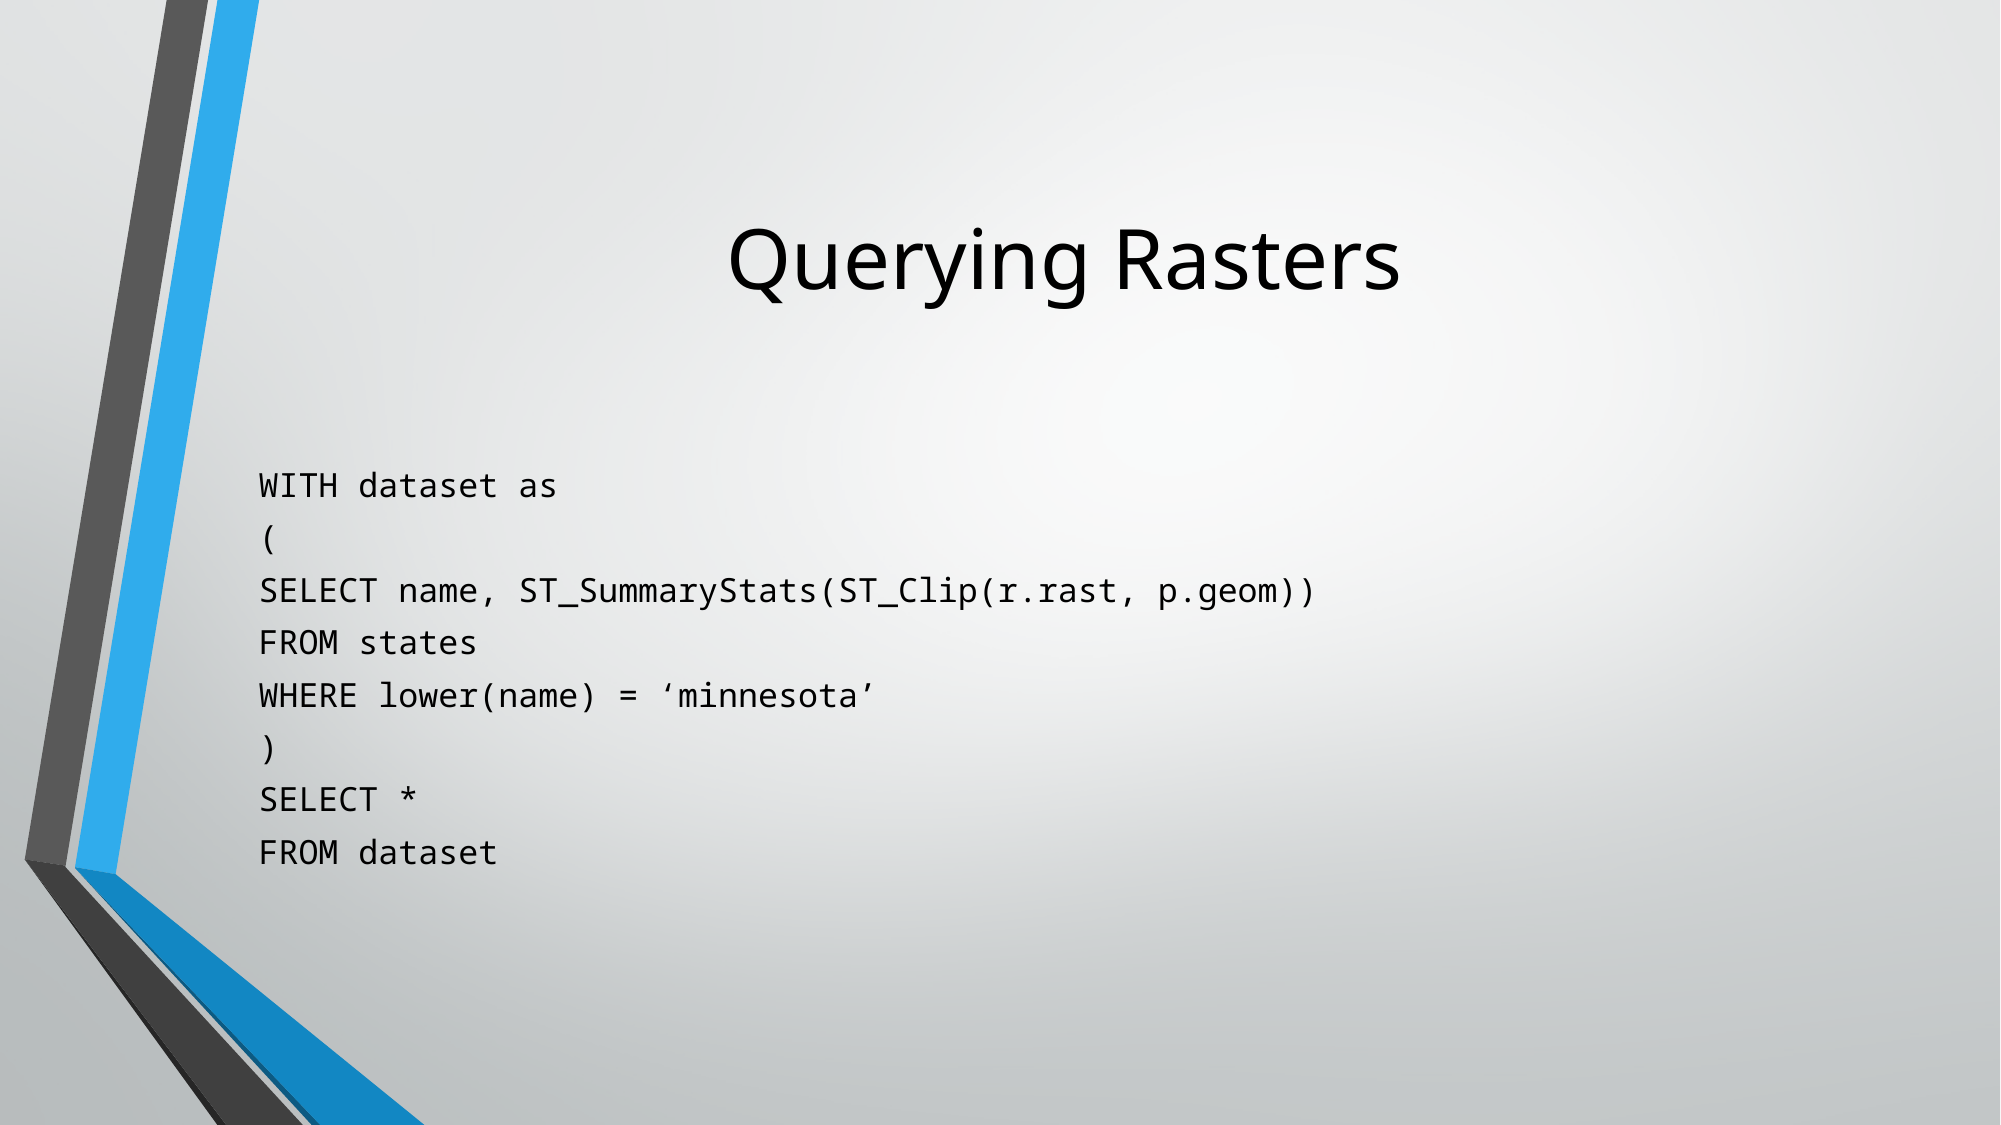

# Querying Rasters
WITH dataset as
(
SELECT name, ST_SummaryStats(ST_Clip(r.rast, p.geom))
FROM states
WHERE lower(name) = ‘minnesota’
)
SELECT *
FROM dataset